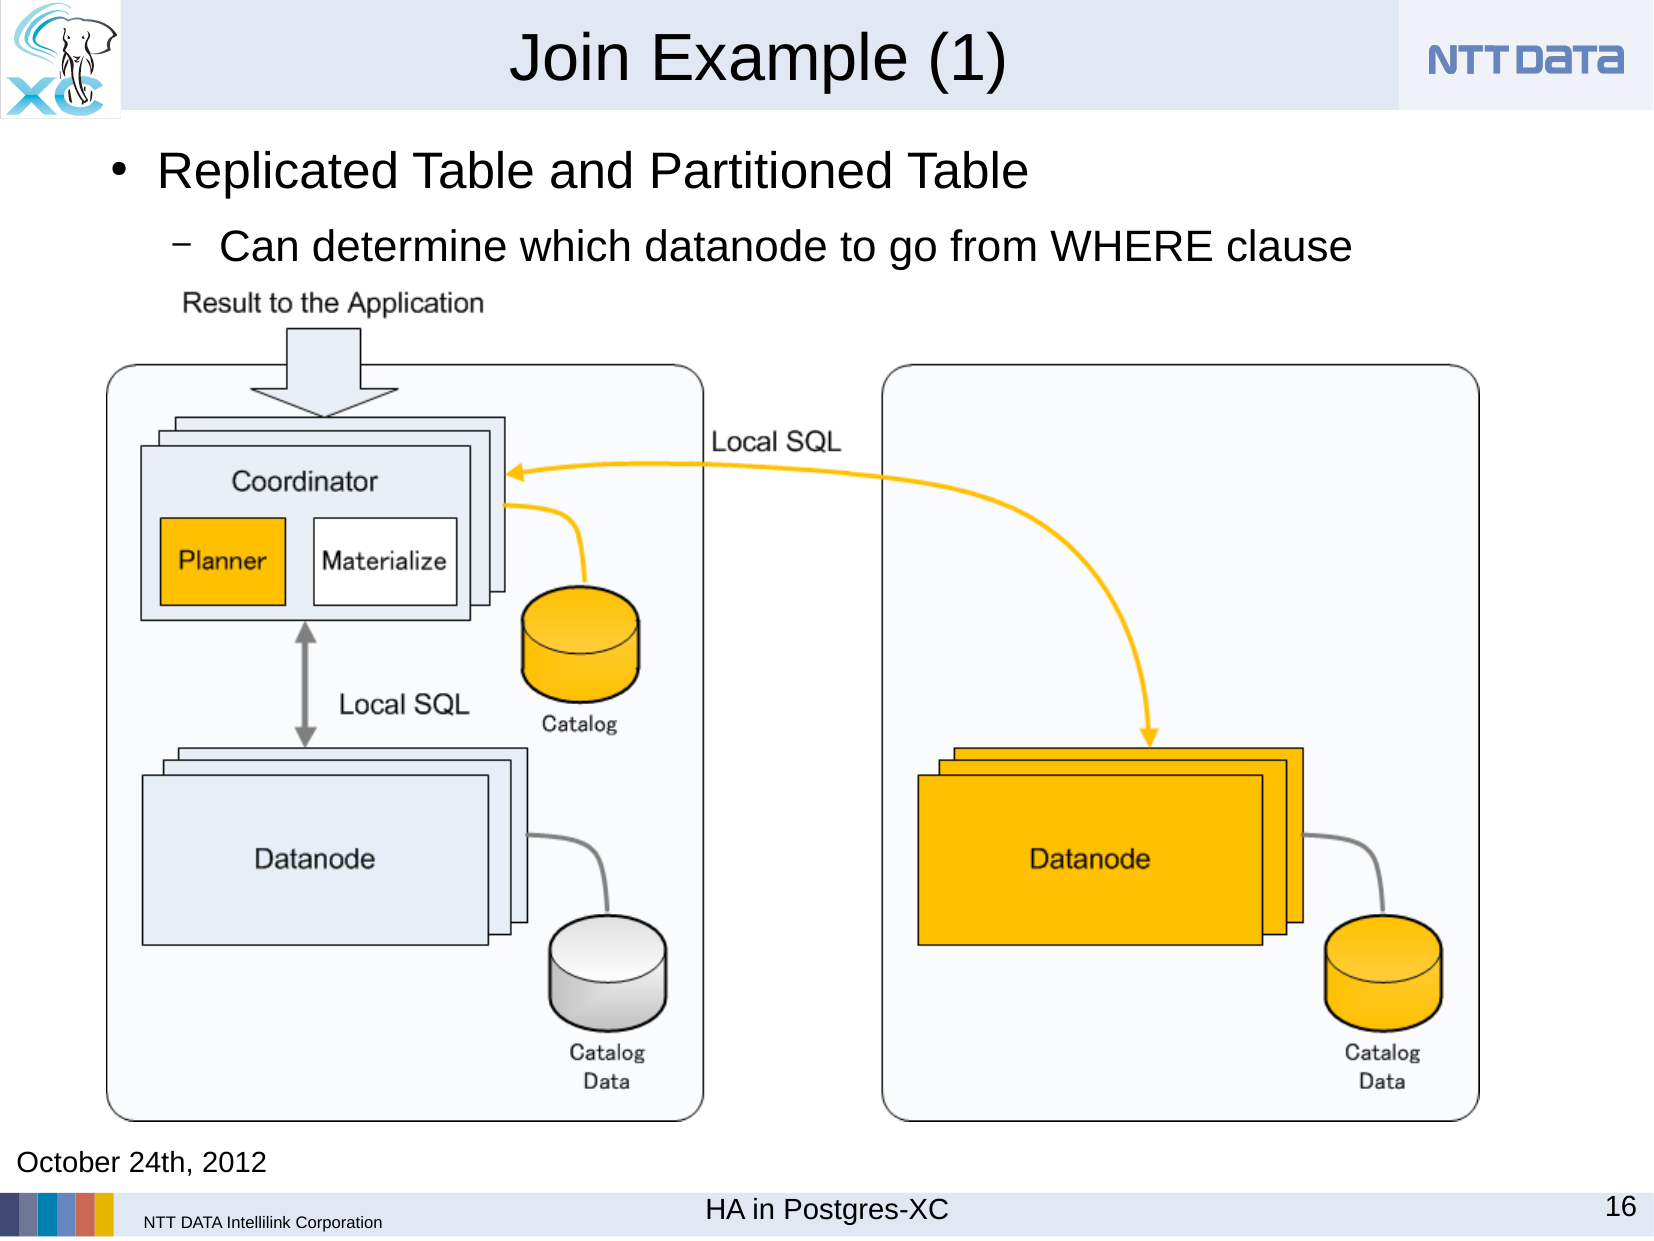

# Join Example (1)
Replicated Table and Partitioned Table
Can determine which datanode to go from WHERE clause
October 24th, 2012
16
HA in Postgres-XC